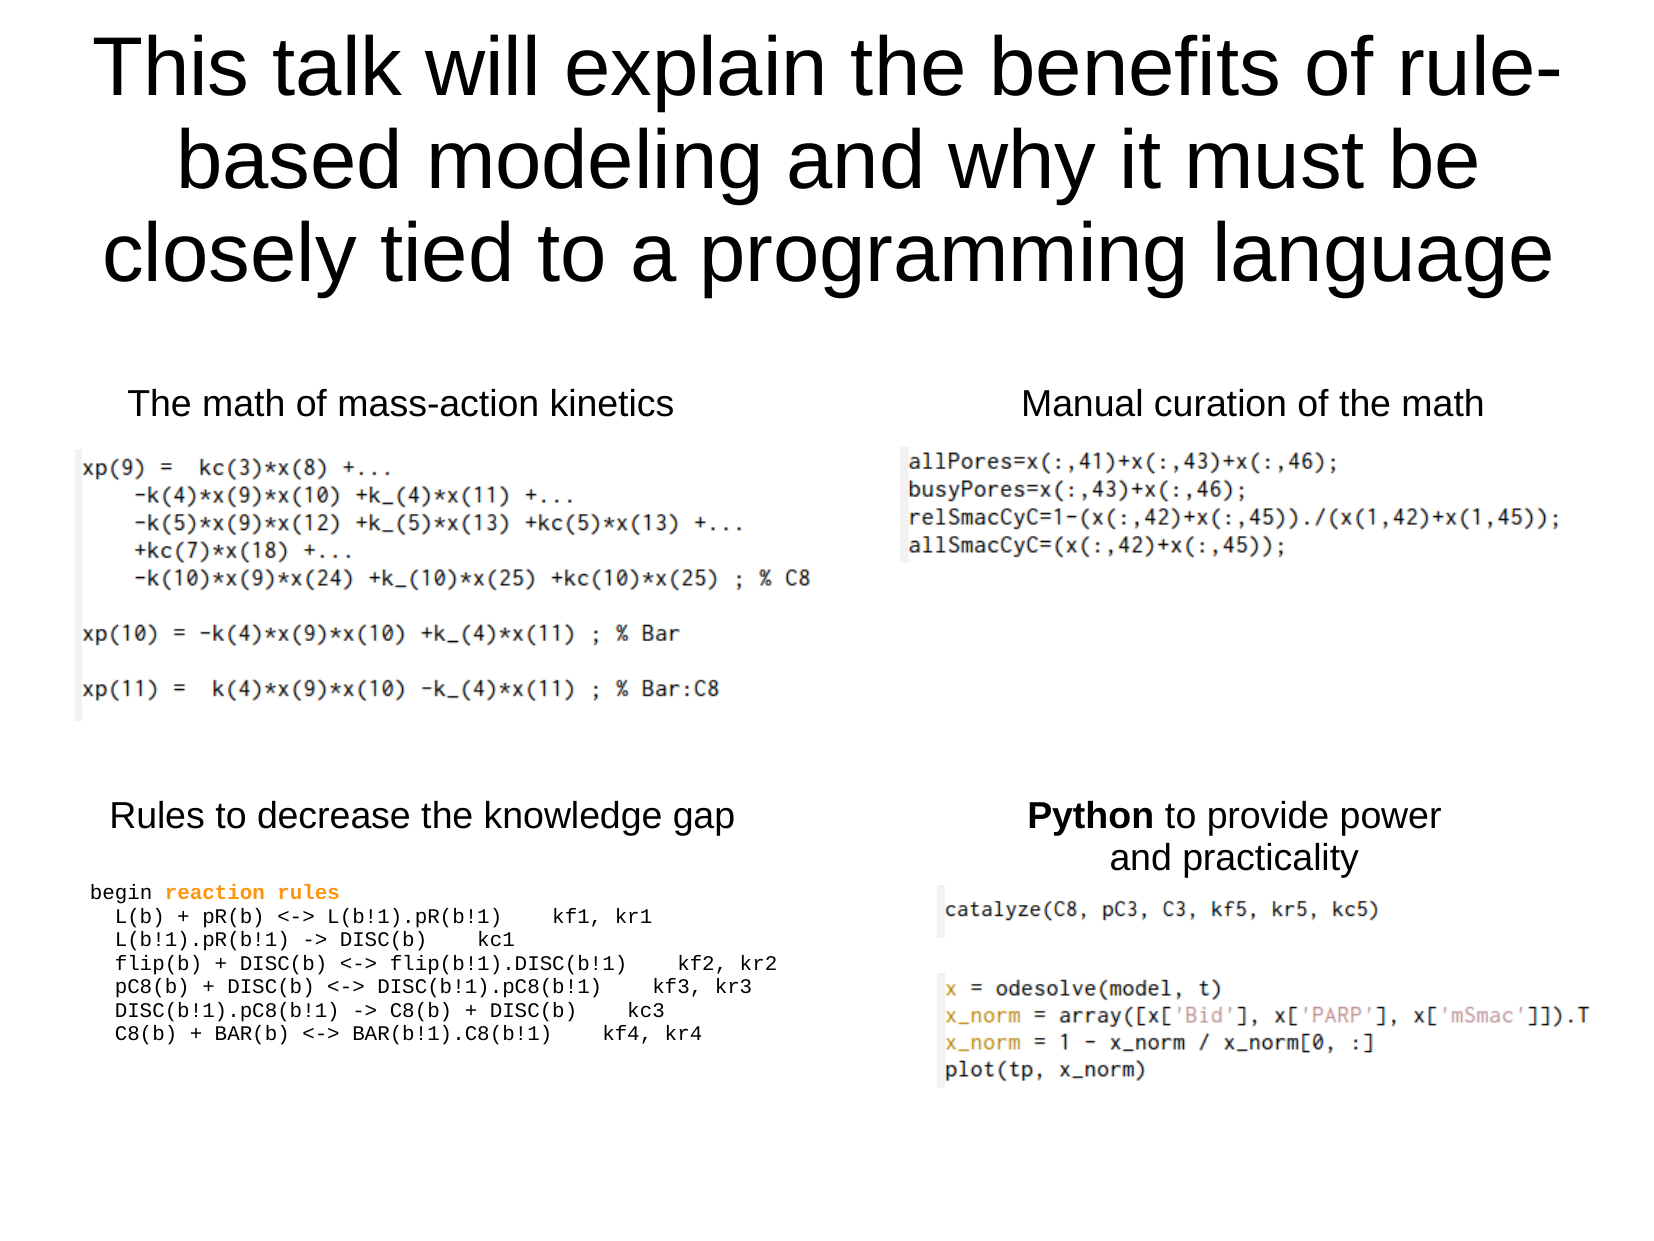

# This talk will explain the benefits of rule-based modeling and why it must be closely tied to a programming language
The math of mass-action kinetics
Manual curation of the math
Rules to decrease the knowledge gap
Python to provide power and practicality
begin reaction rules
 L(b) + pR(b) <-> L(b!1).pR(b!1) kf1, kr1
 L(b!1).pR(b!1) -> DISC(b) kc1
 flip(b) + DISC(b) <-> flip(b!1).DISC(b!1) kf2, kr2
 pC8(b) + DISC(b) <-> DISC(b!1).pC8(b!1) kf3, kr3
 DISC(b!1).pC8(b!1) -> C8(b) + DISC(b) kc3
 C8(b) + BAR(b) <-> BAR(b!1).C8(b!1) kf4, kr4